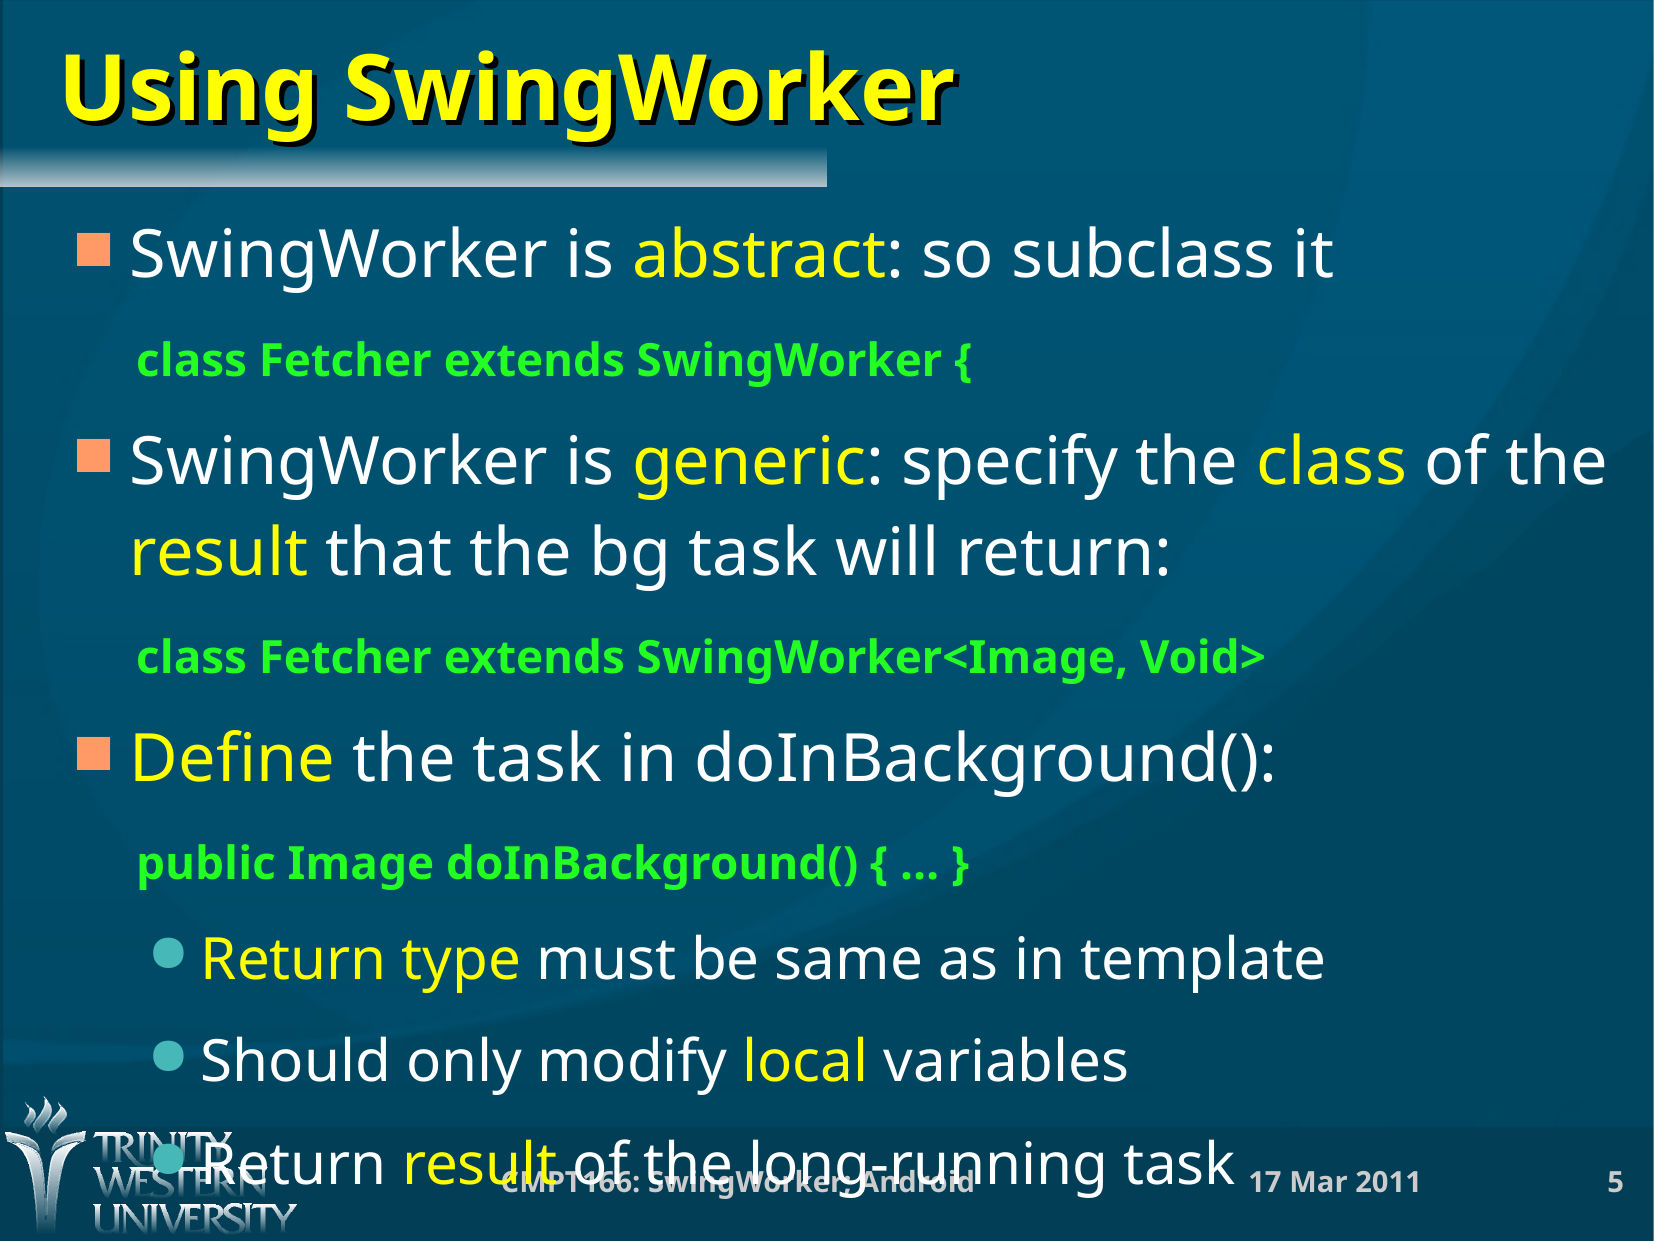

# Using SwingWorker
SwingWorker is abstract: so subclass it
class Fetcher extends SwingWorker {
SwingWorker is generic: specify the class of the result that the bg task will return:
class Fetcher extends SwingWorker<Image, Void>
Define the task in doInBackground():
public Image doInBackground() { … }
Return type must be same as in template
Should only modify local variables
Return result of the long-running task
CMPT166: SwingWorker; Android
17 Mar 2011
5